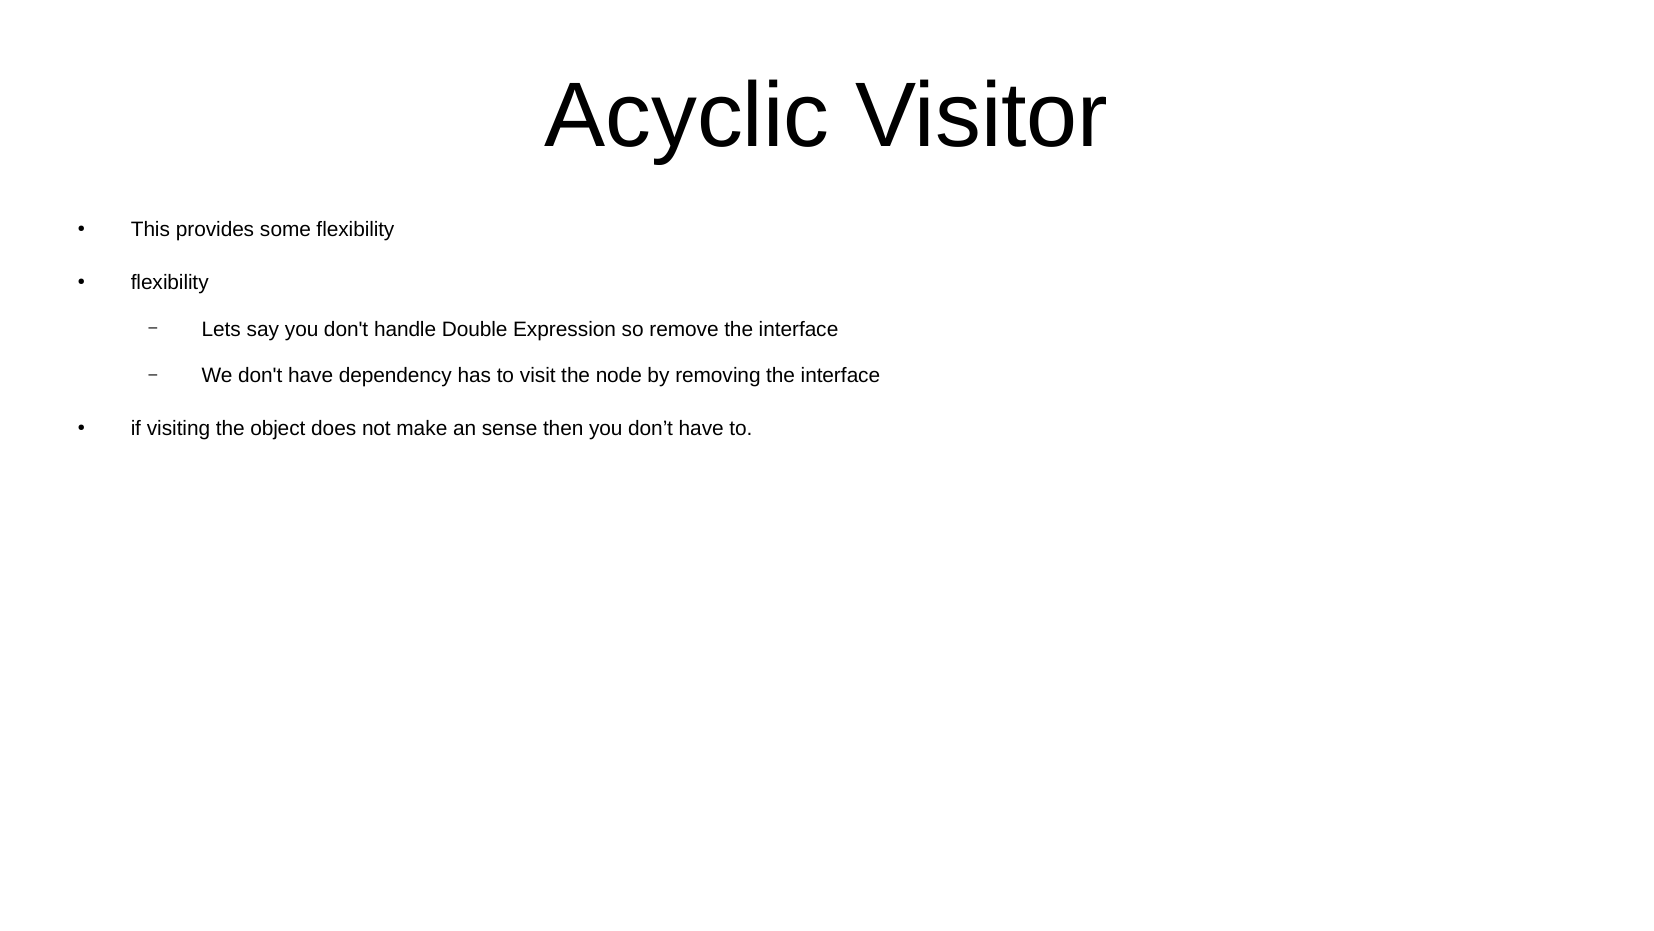

# Acyclic Visitor
This provides some flexibility
flexibility
Lets say you don't handle Double Expression so remove the interface
We don't have dependency has to visit the node by removing the interface
if visiting the object does not make an sense then you don’t have to.